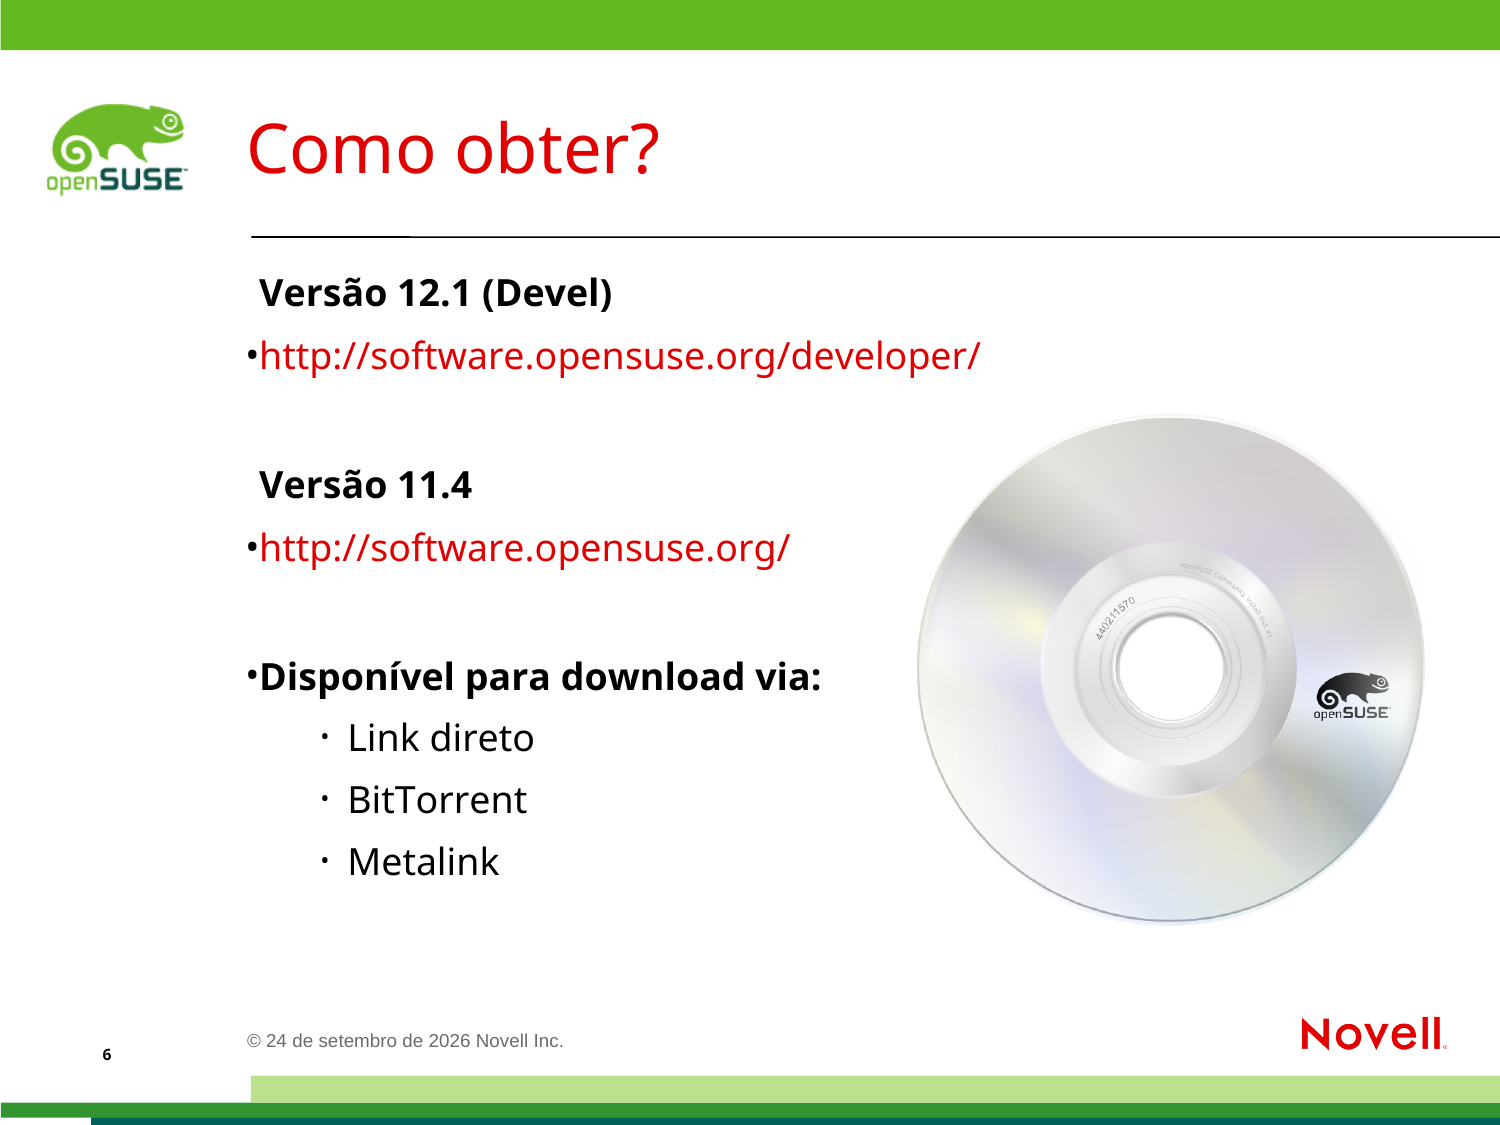

# Como obter?
Versão 12.1 (Devel)
http://software.opensuse.org/developer/
Versão 11.4
http://software.opensuse.org/
Disponível para download via:
Link direto
BitTorrent
Metalink